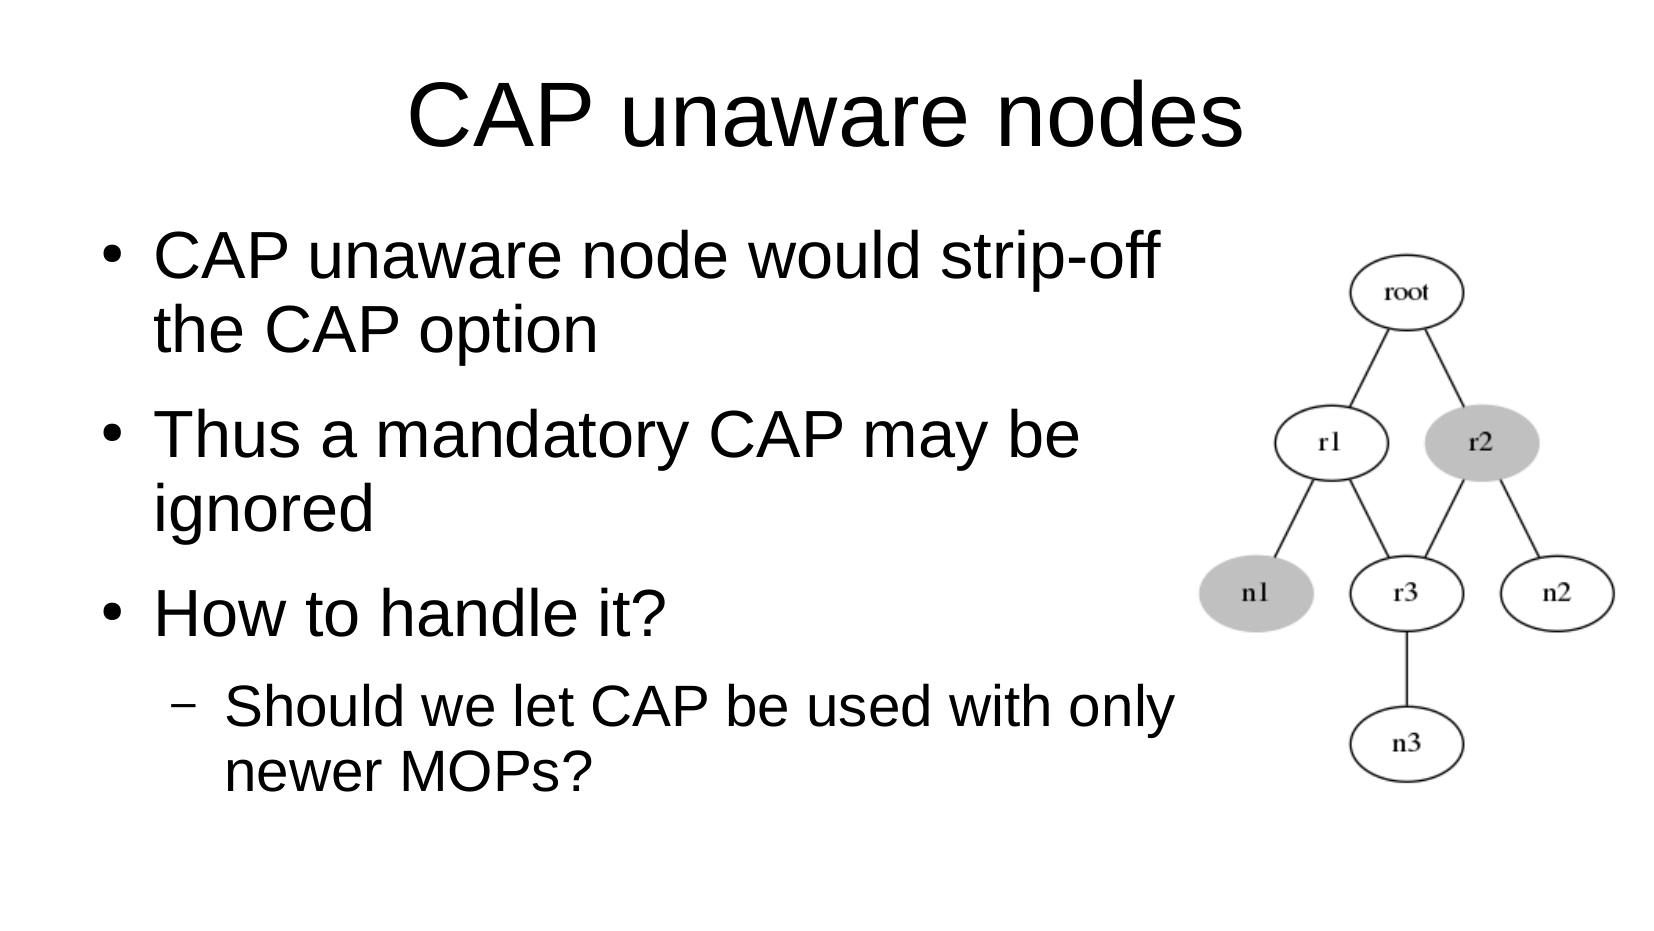

# CAP unaware nodes
CAP unaware node would strip-off the CAP option
Thus a mandatory CAP may be ignored
How to handle it?
Should we let CAP be used with only newer MOPs?